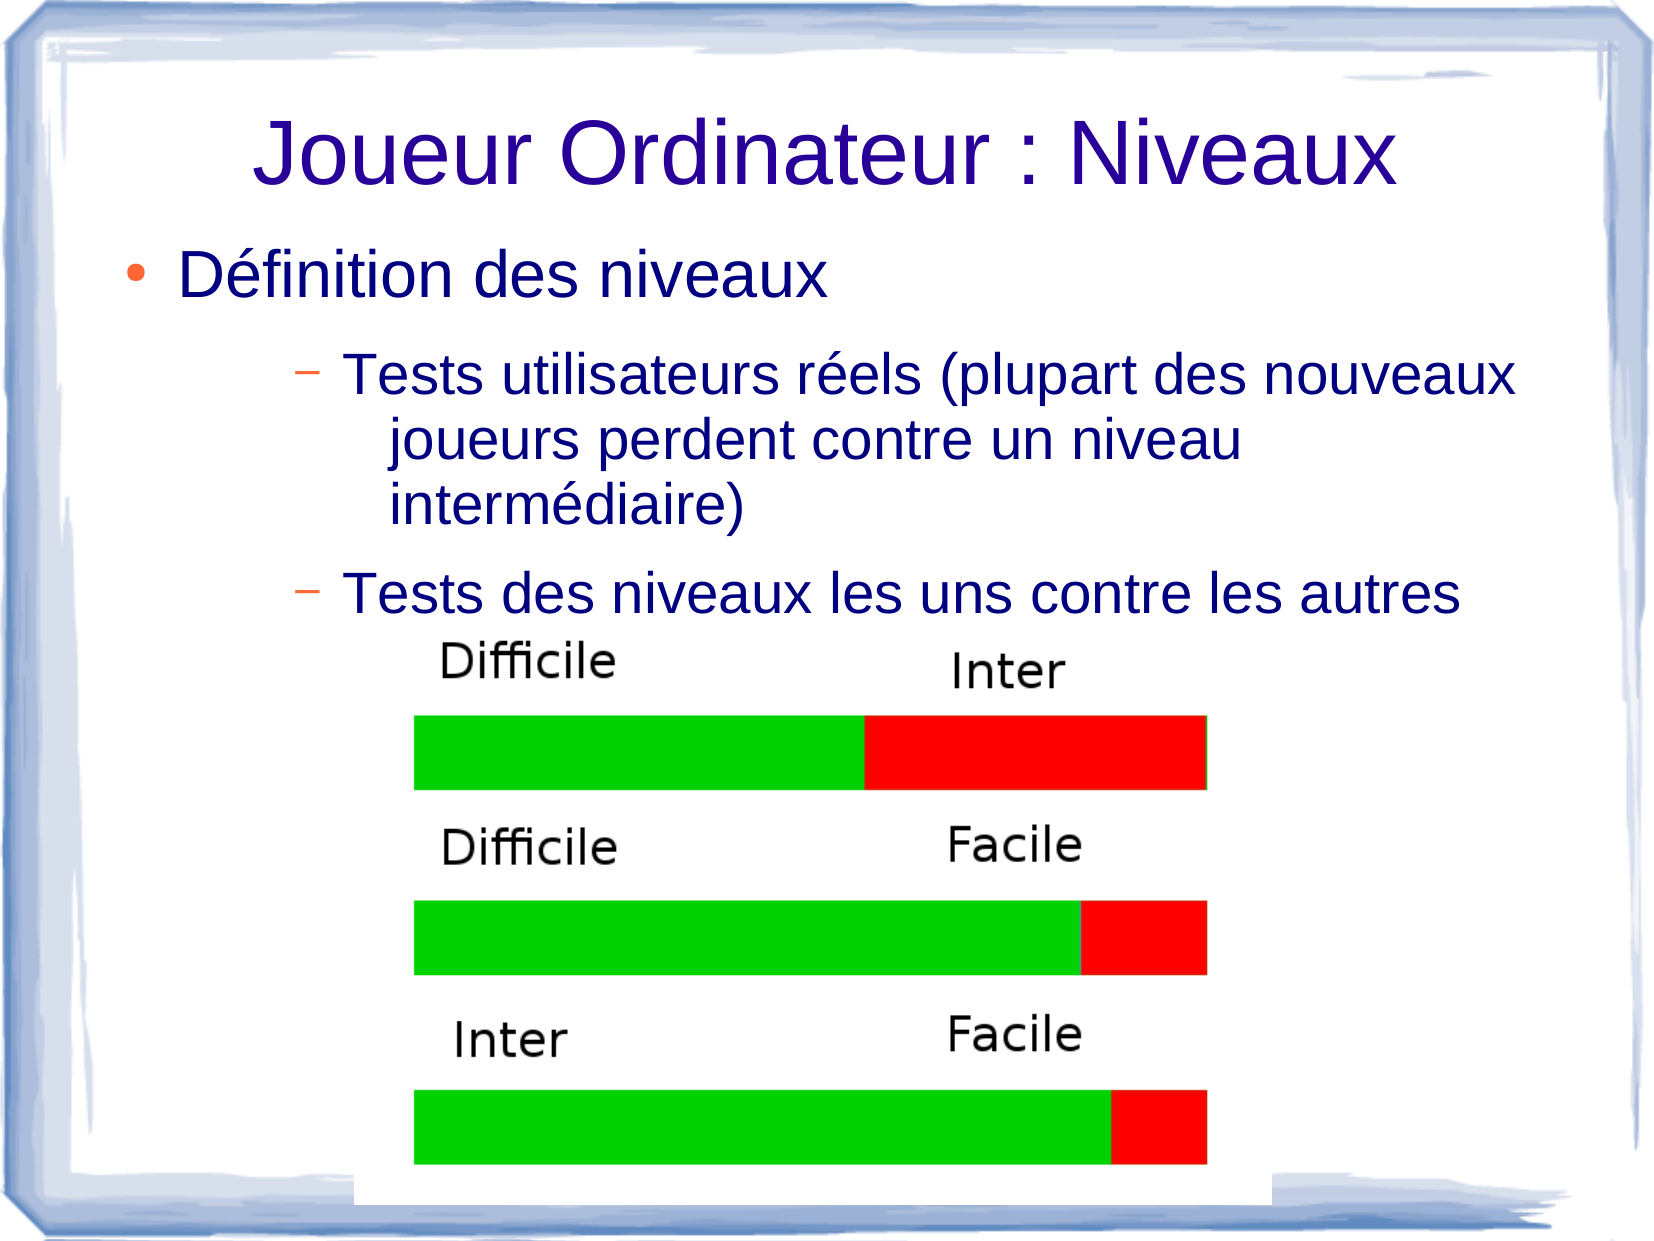

# Joueur Ordinateur : Niveaux
Définition des niveaux
Tests utilisateurs réels (plupart des nouveaux joueurs perdent contre un niveau intermédiaire)
Tests des niveaux les uns contre les autres